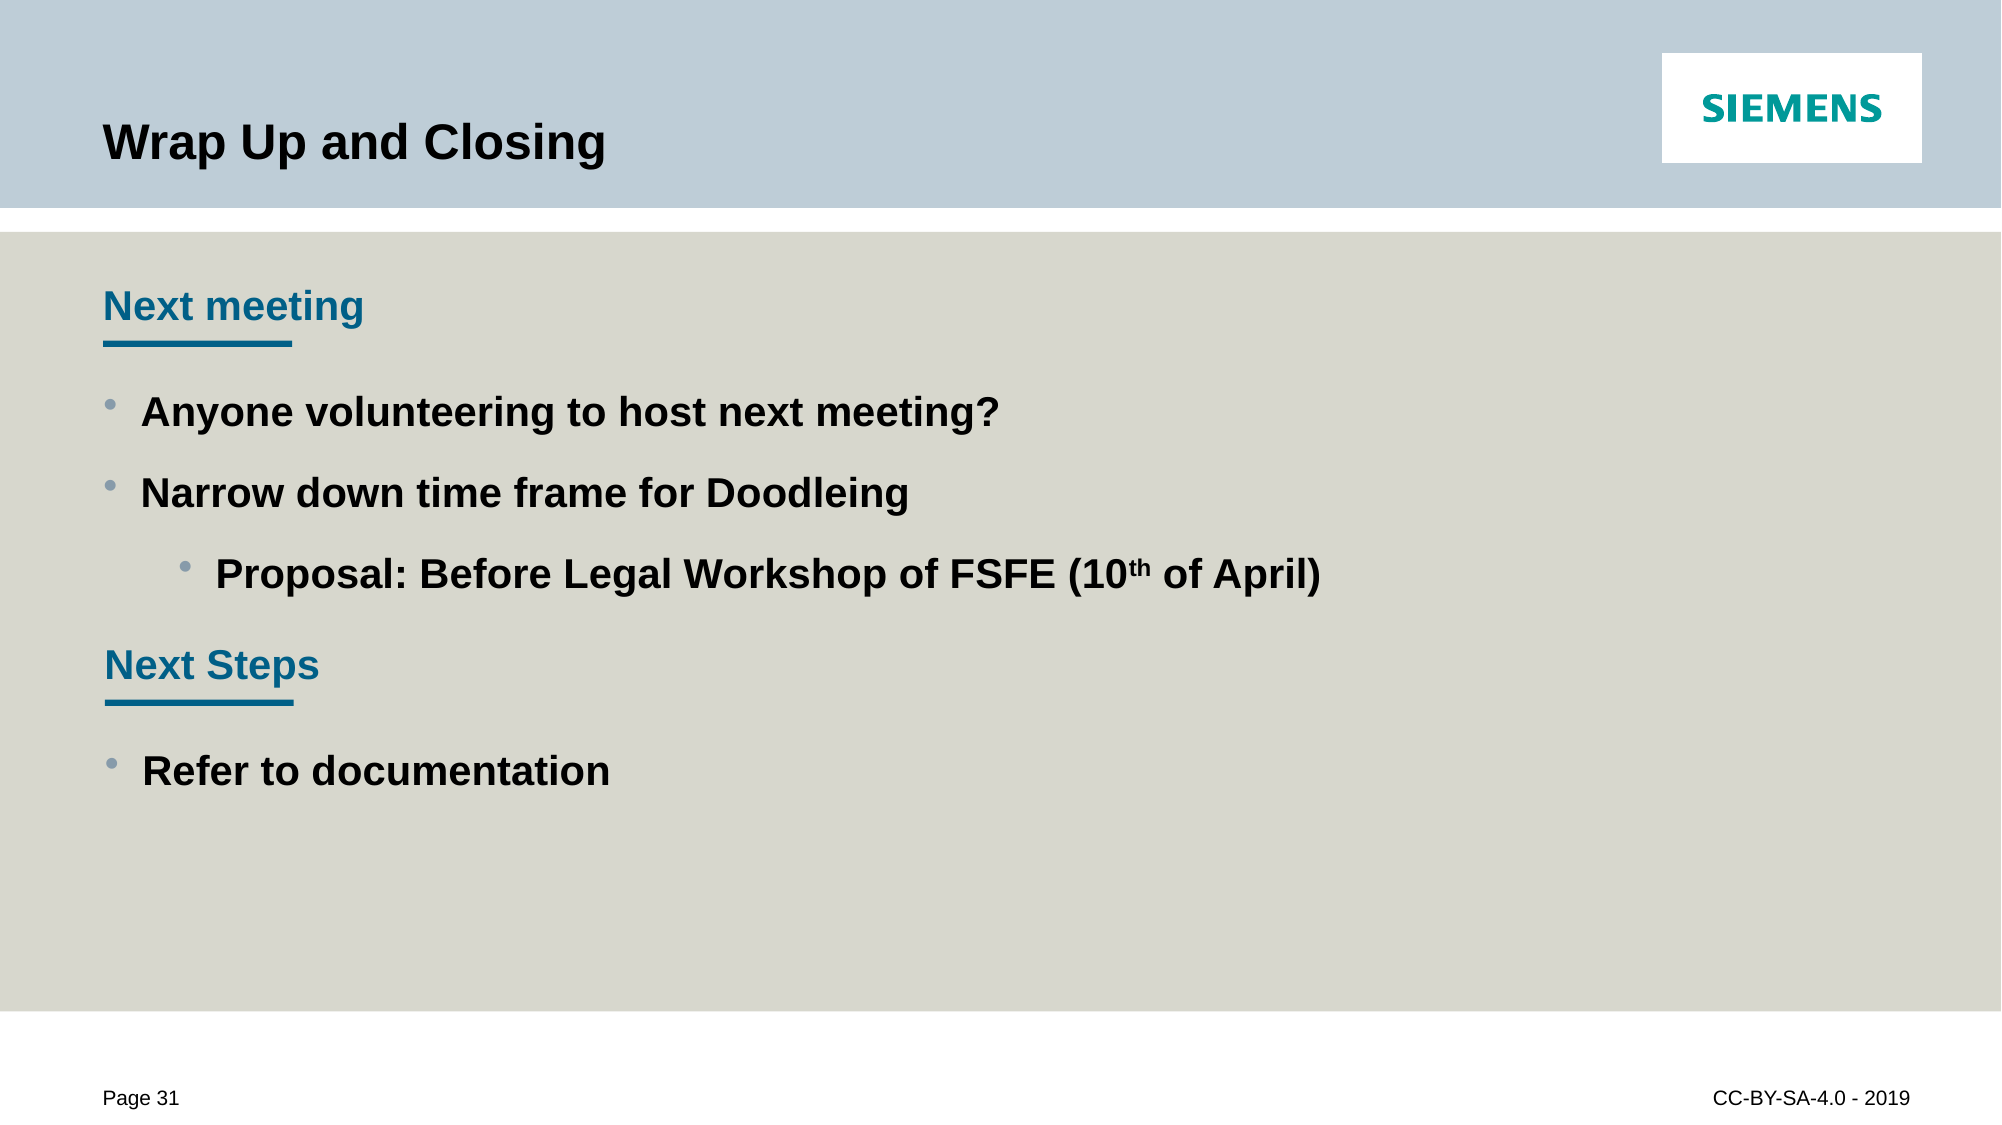

# Wrap Up and Closing
Next meeting
Anyone volunteering to host next meeting?
Narrow down time frame for Doodleing
Proposal: Before Legal Workshop of FSFE (10th of April)
Next Steps
Refer to documentation